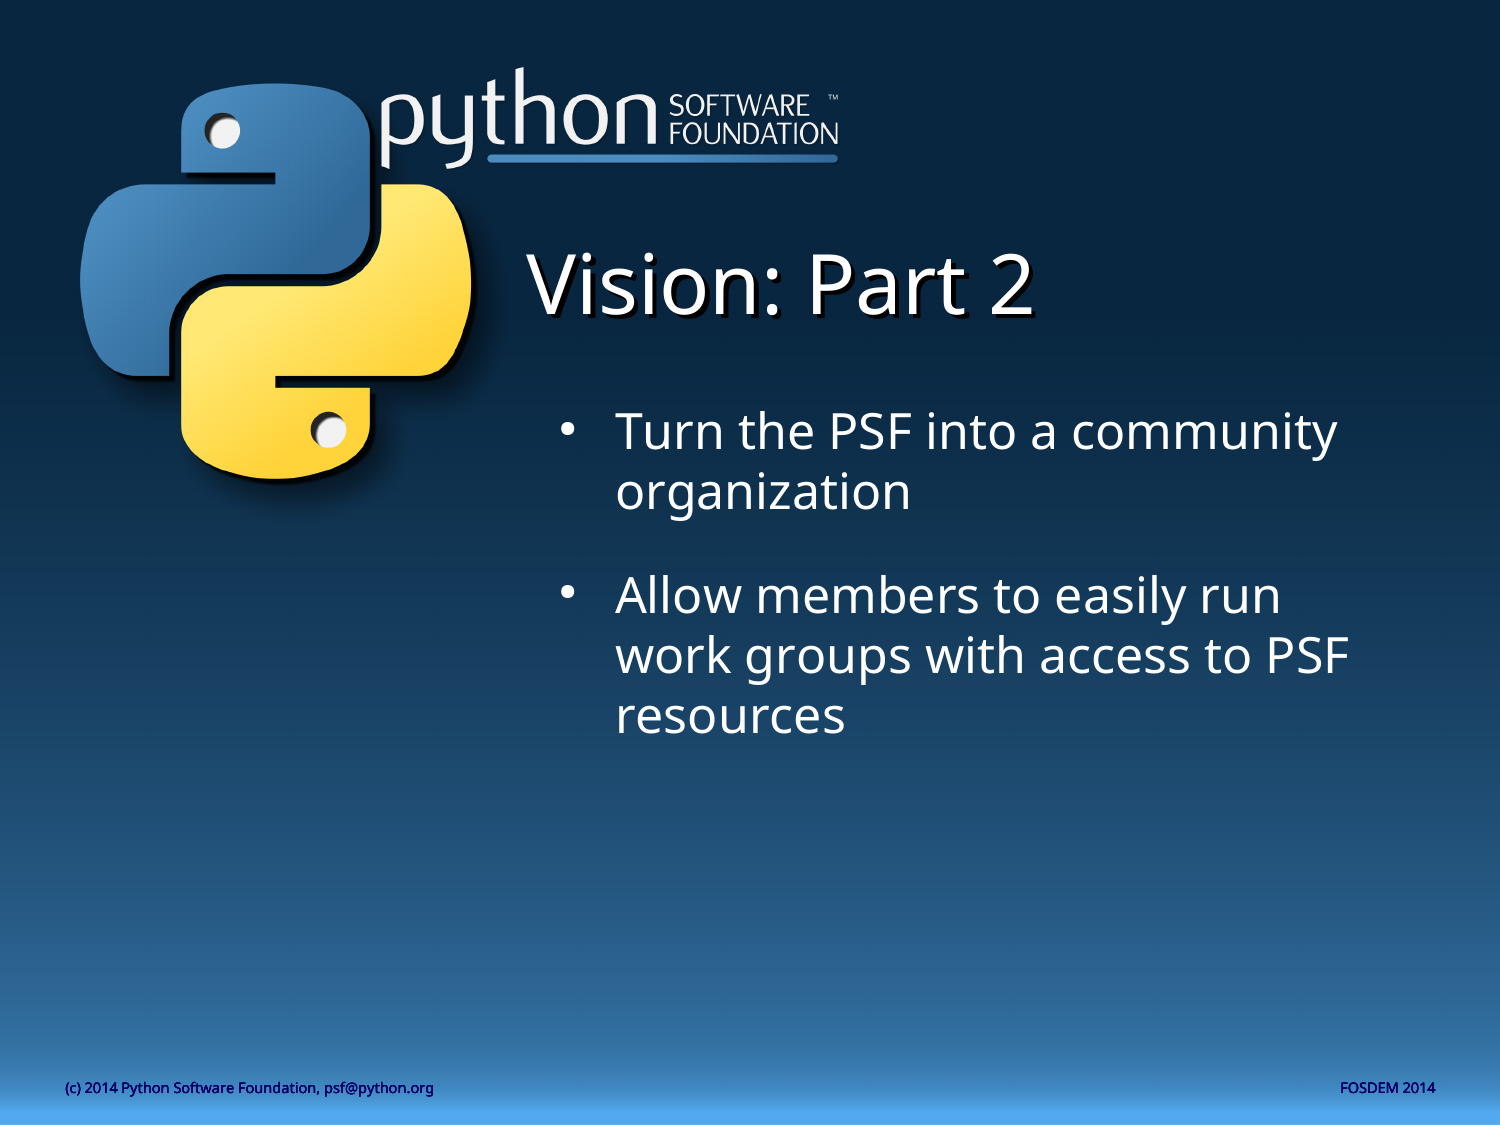

# Vision: Part 2
Turn the PSF into a community organization
Allow members to easily run work groups with access to PSF resources
(c) 2014 Python Software Foundation, psf@python.org						 FOSDEM 2014
(c) 2014 Python Software Foundation, psf@python.org						 FOSDEM 2014
(c) 2014 Python Software Foundation, psf@python.org						 FOSDEM 2014